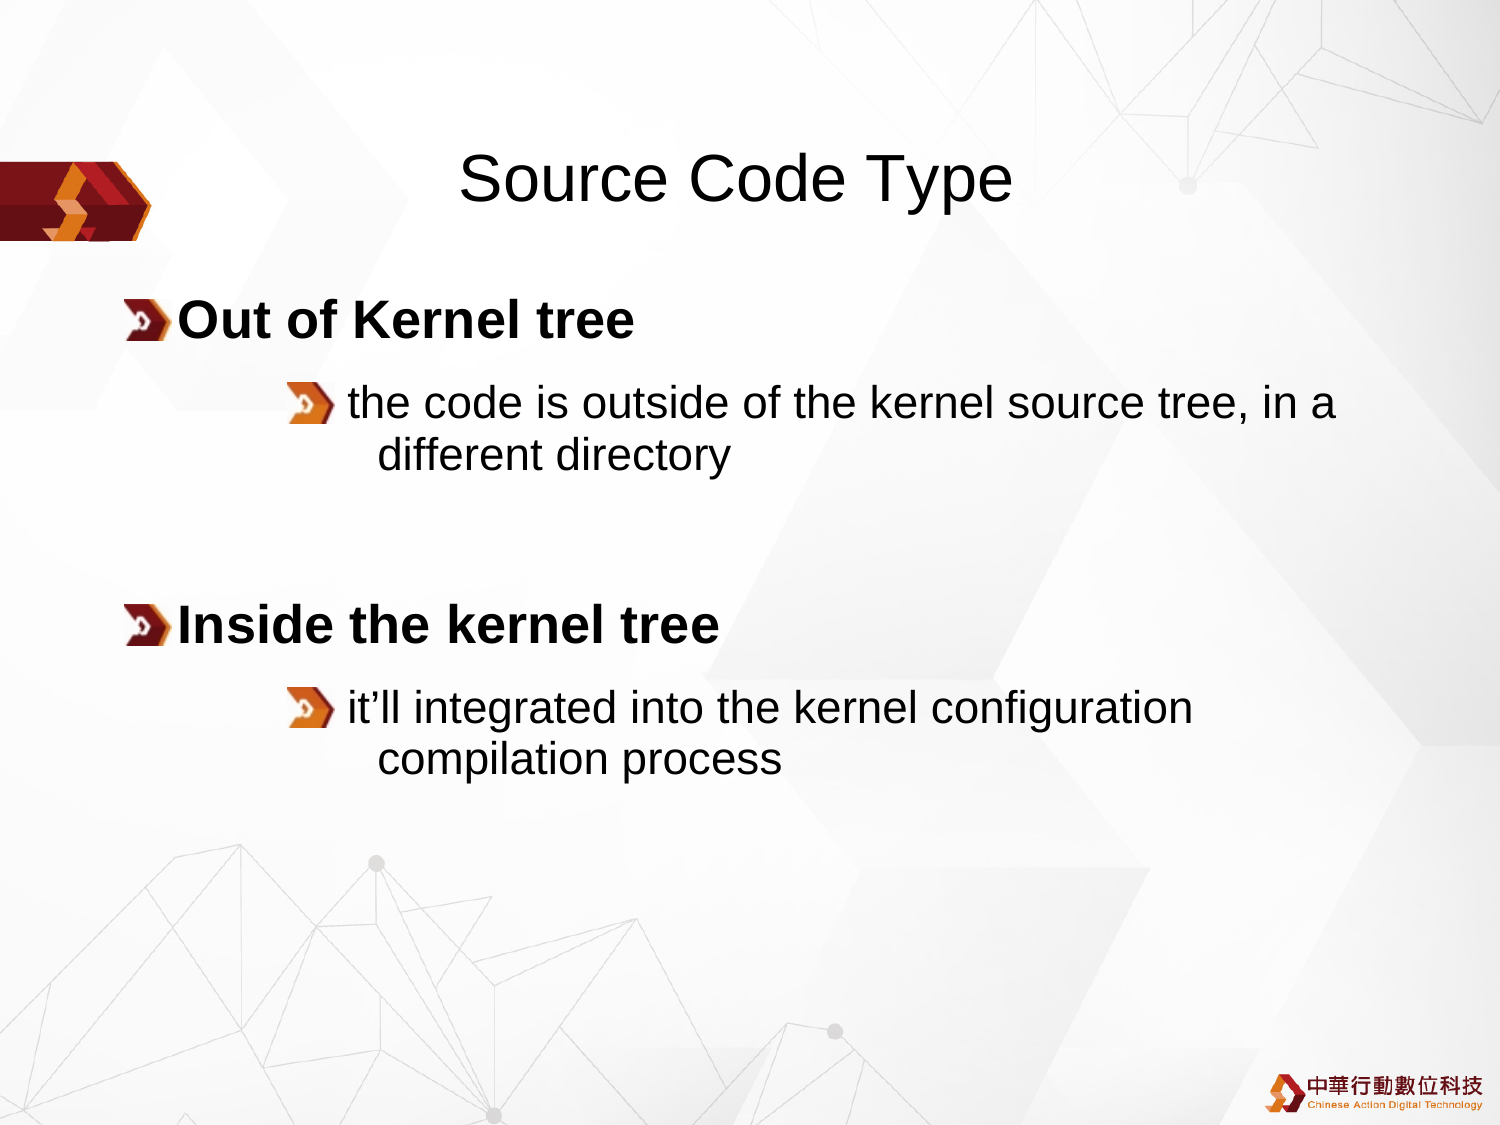

# Source Code Type
Out of Kernel tree
 the code is outside of the kernel source tree, in a different directory
Inside the kernel tree
 it’ll integrated into the kernel configuration compilation process